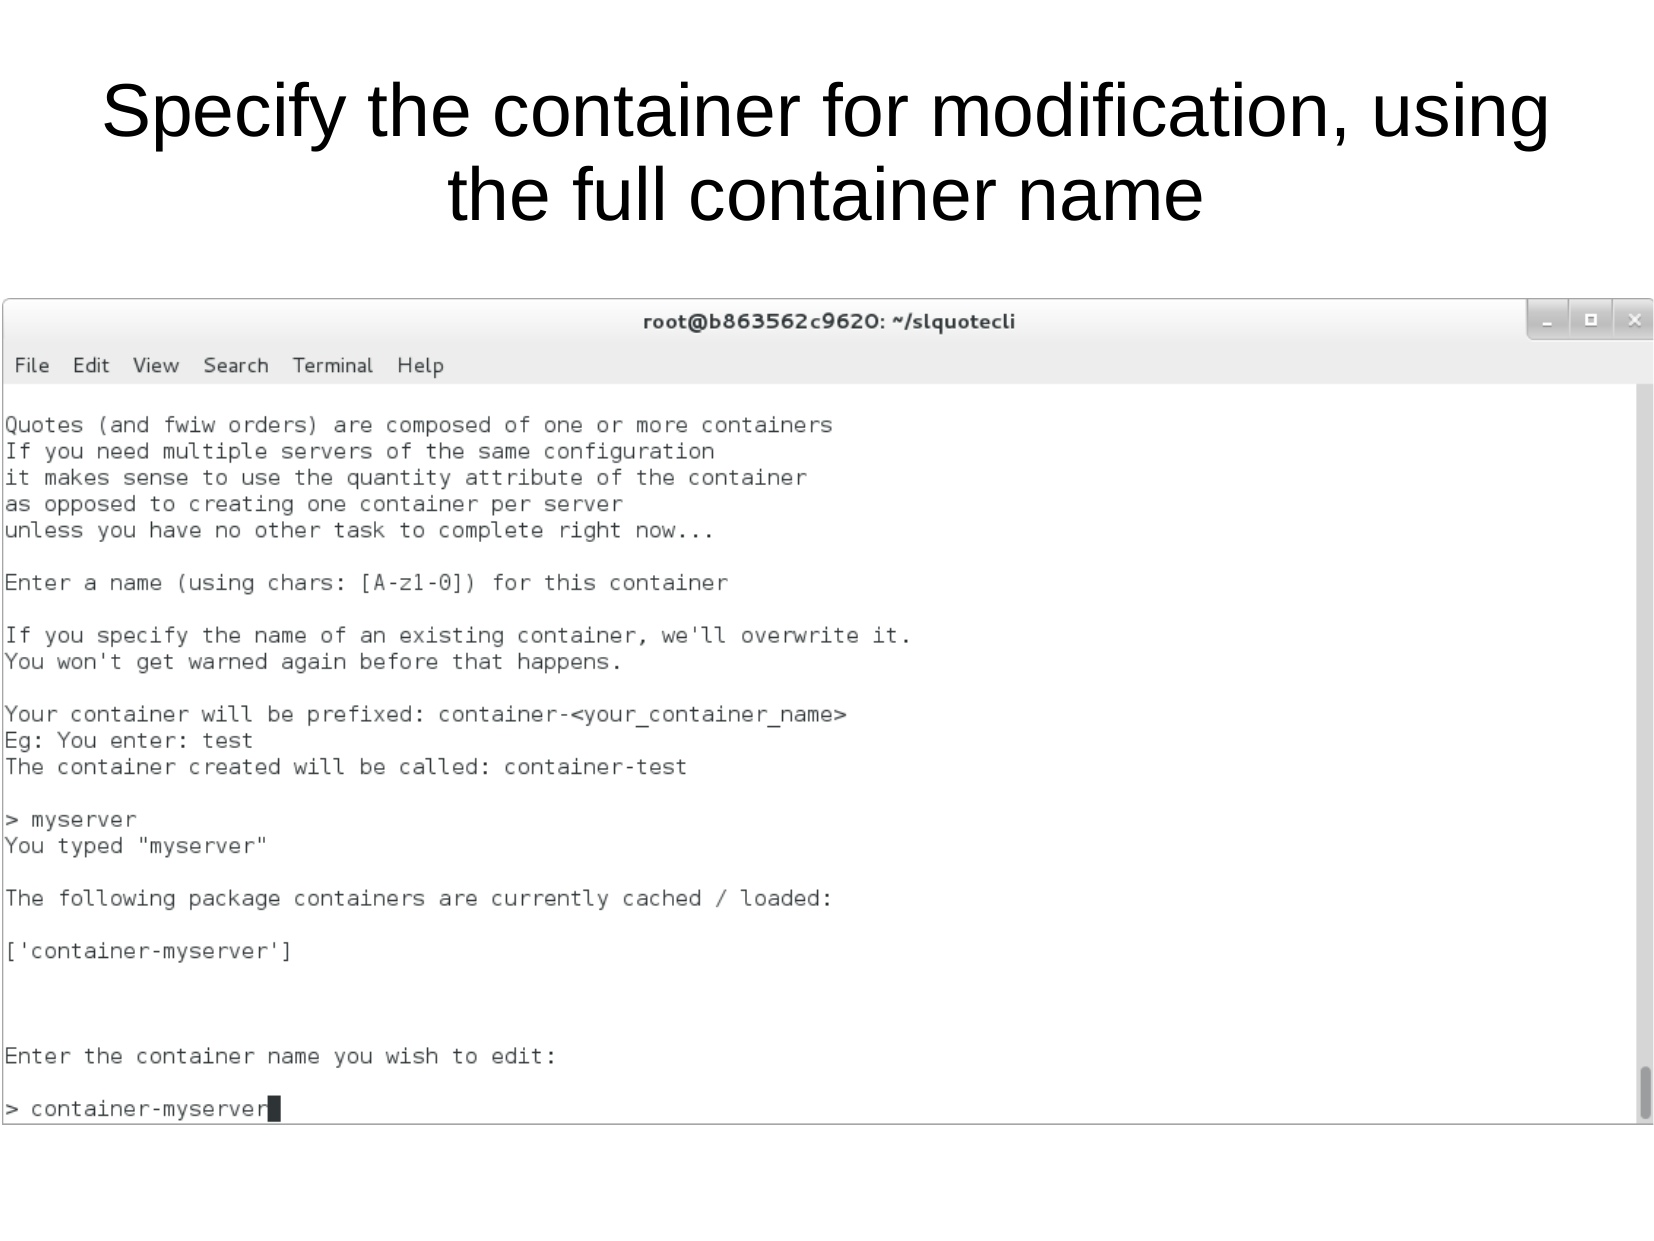

# Specify the container for modification, using the full container name